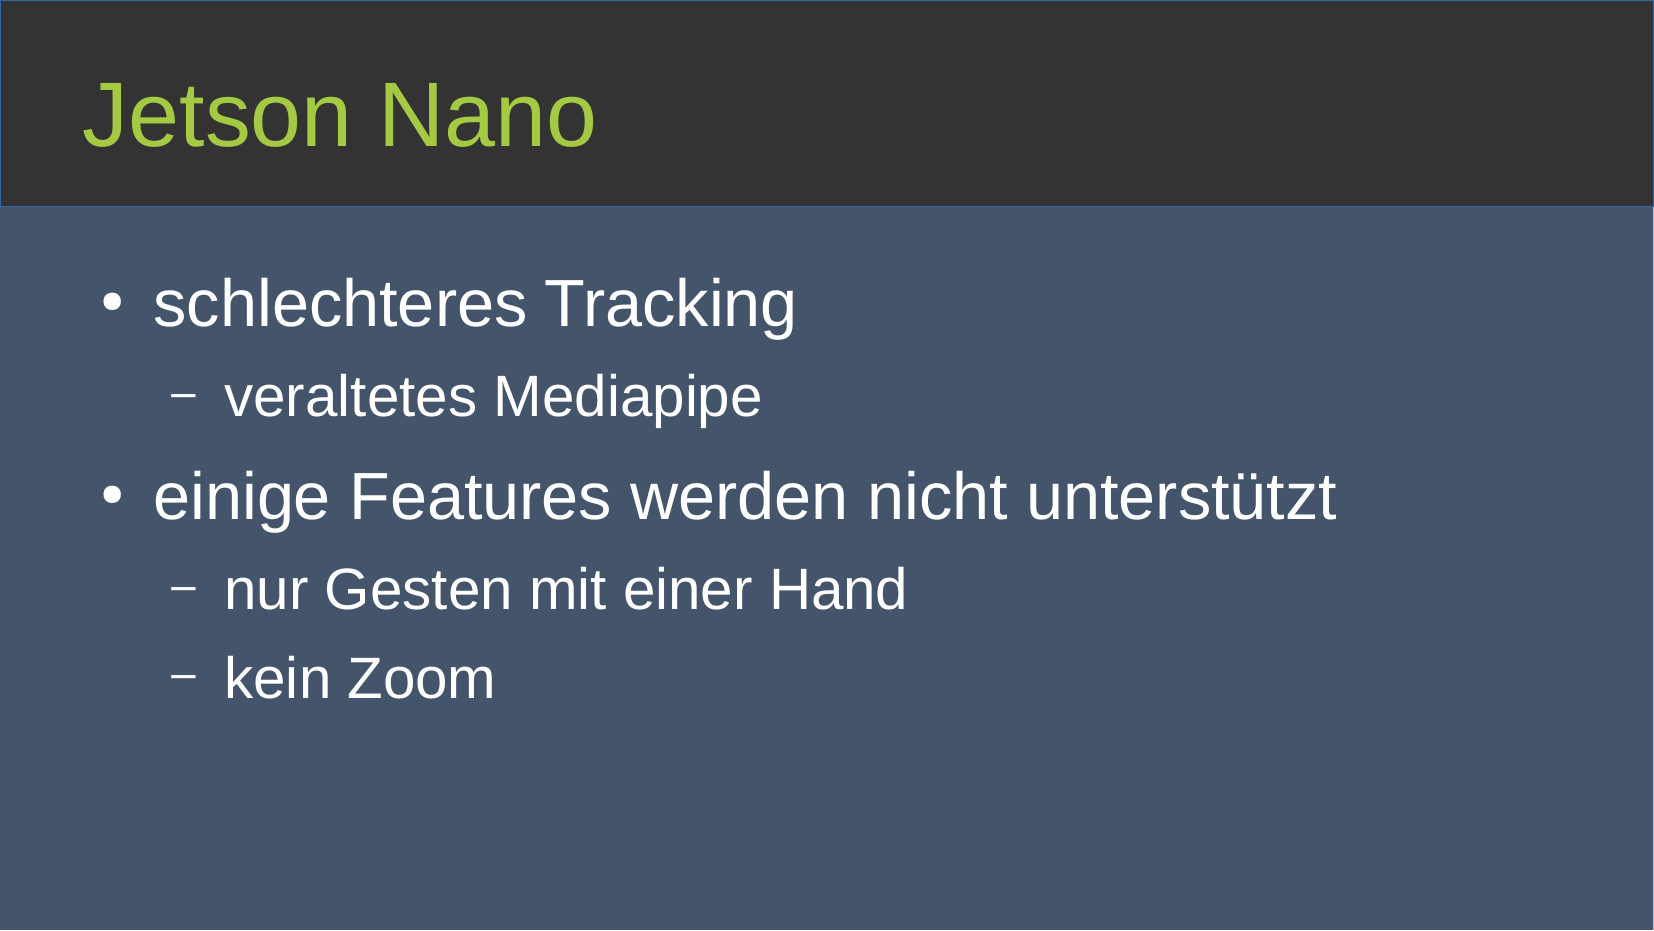

# Jetson Nano
schlechteres Tracking
veraltetes Mediapipe
einige Features werden nicht unterstützt
nur Gesten mit einer Hand
kein Zoom